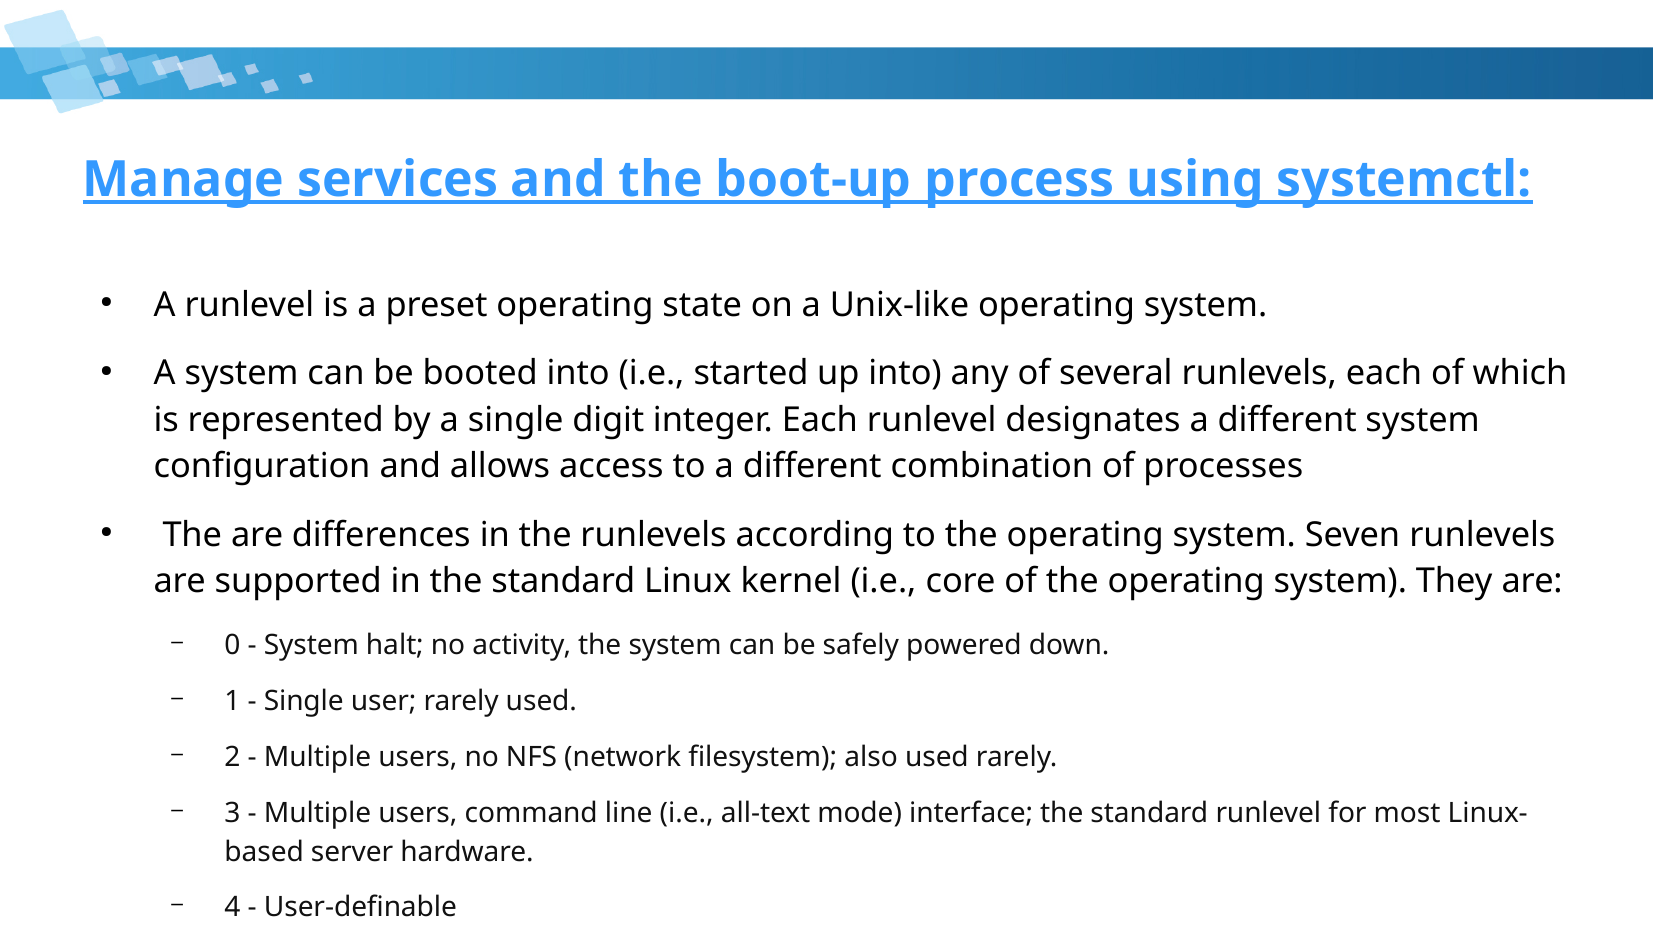

# Manage services and the boot-up process using systemctl:
A runlevel is a preset operating state on a Unix-like operating system.
A system can be booted into (i.e., started up into) any of several runlevels, each of which is represented by a single digit integer. Each runlevel designates a different system configuration and allows access to a different combination of processes
 The are differences in the runlevels according to the operating system. Seven runlevels are supported in the standard Linux kernel (i.e., core of the operating system). They are:
0 - System halt; no activity, the system can be safely powered down.
1 - Single user; rarely used.
2 - Multiple users, no NFS (network filesystem); also used rarely.
3 - Multiple users, command line (i.e., all-text mode) interface; the standard runlevel for most Linux-based server hardware.
4 - User-definable